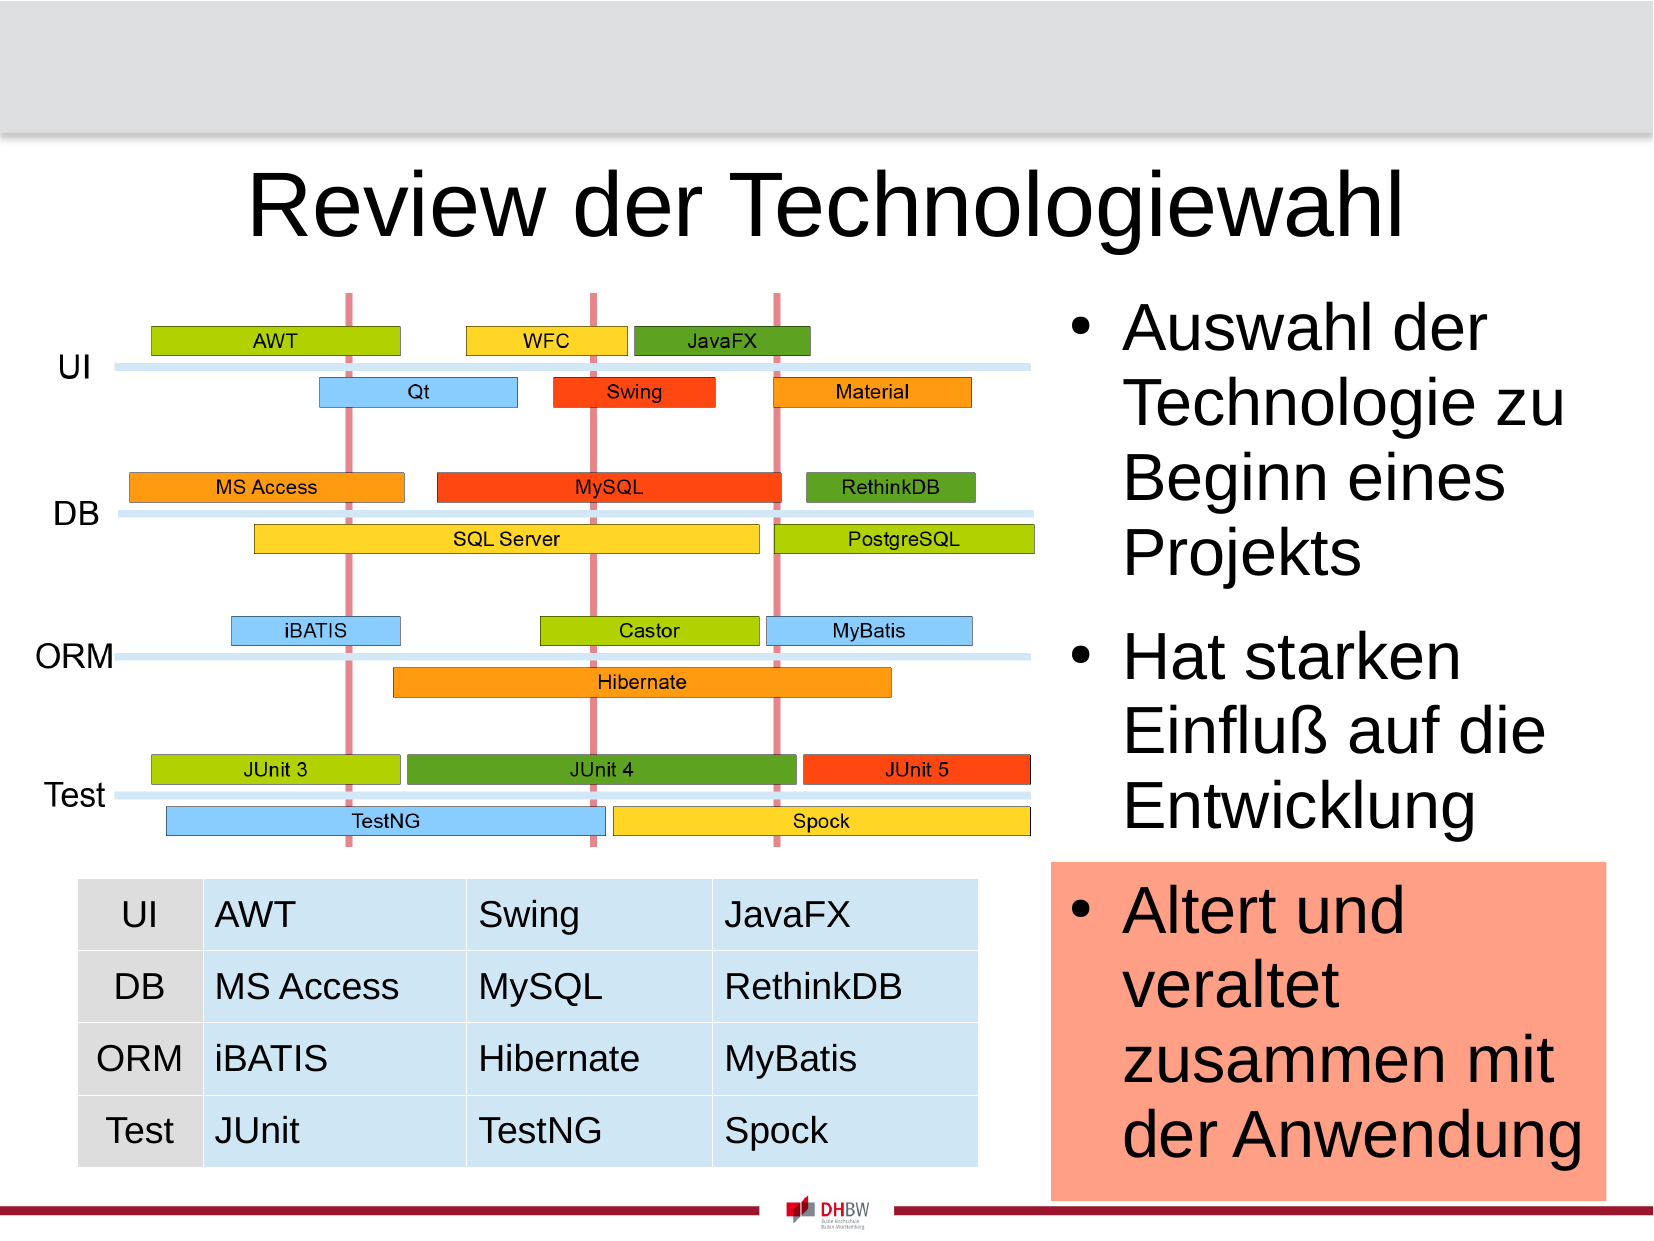

# Review der Technologiewahl
Auswahl der Technologie zu Beginn eines Projekts
Hat starken Einfluß auf die Entwicklung
Altert und veraltet zusammen mit der Anwendung
| UI | AWT | Swing | JavaFX |
| --- | --- | --- | --- |
| DB | MS Access | MySQL | RethinkDB |
| ORM | iBATIS | Hibernate | MyBatis |
| Test | JUnit | TestNG | Spock |